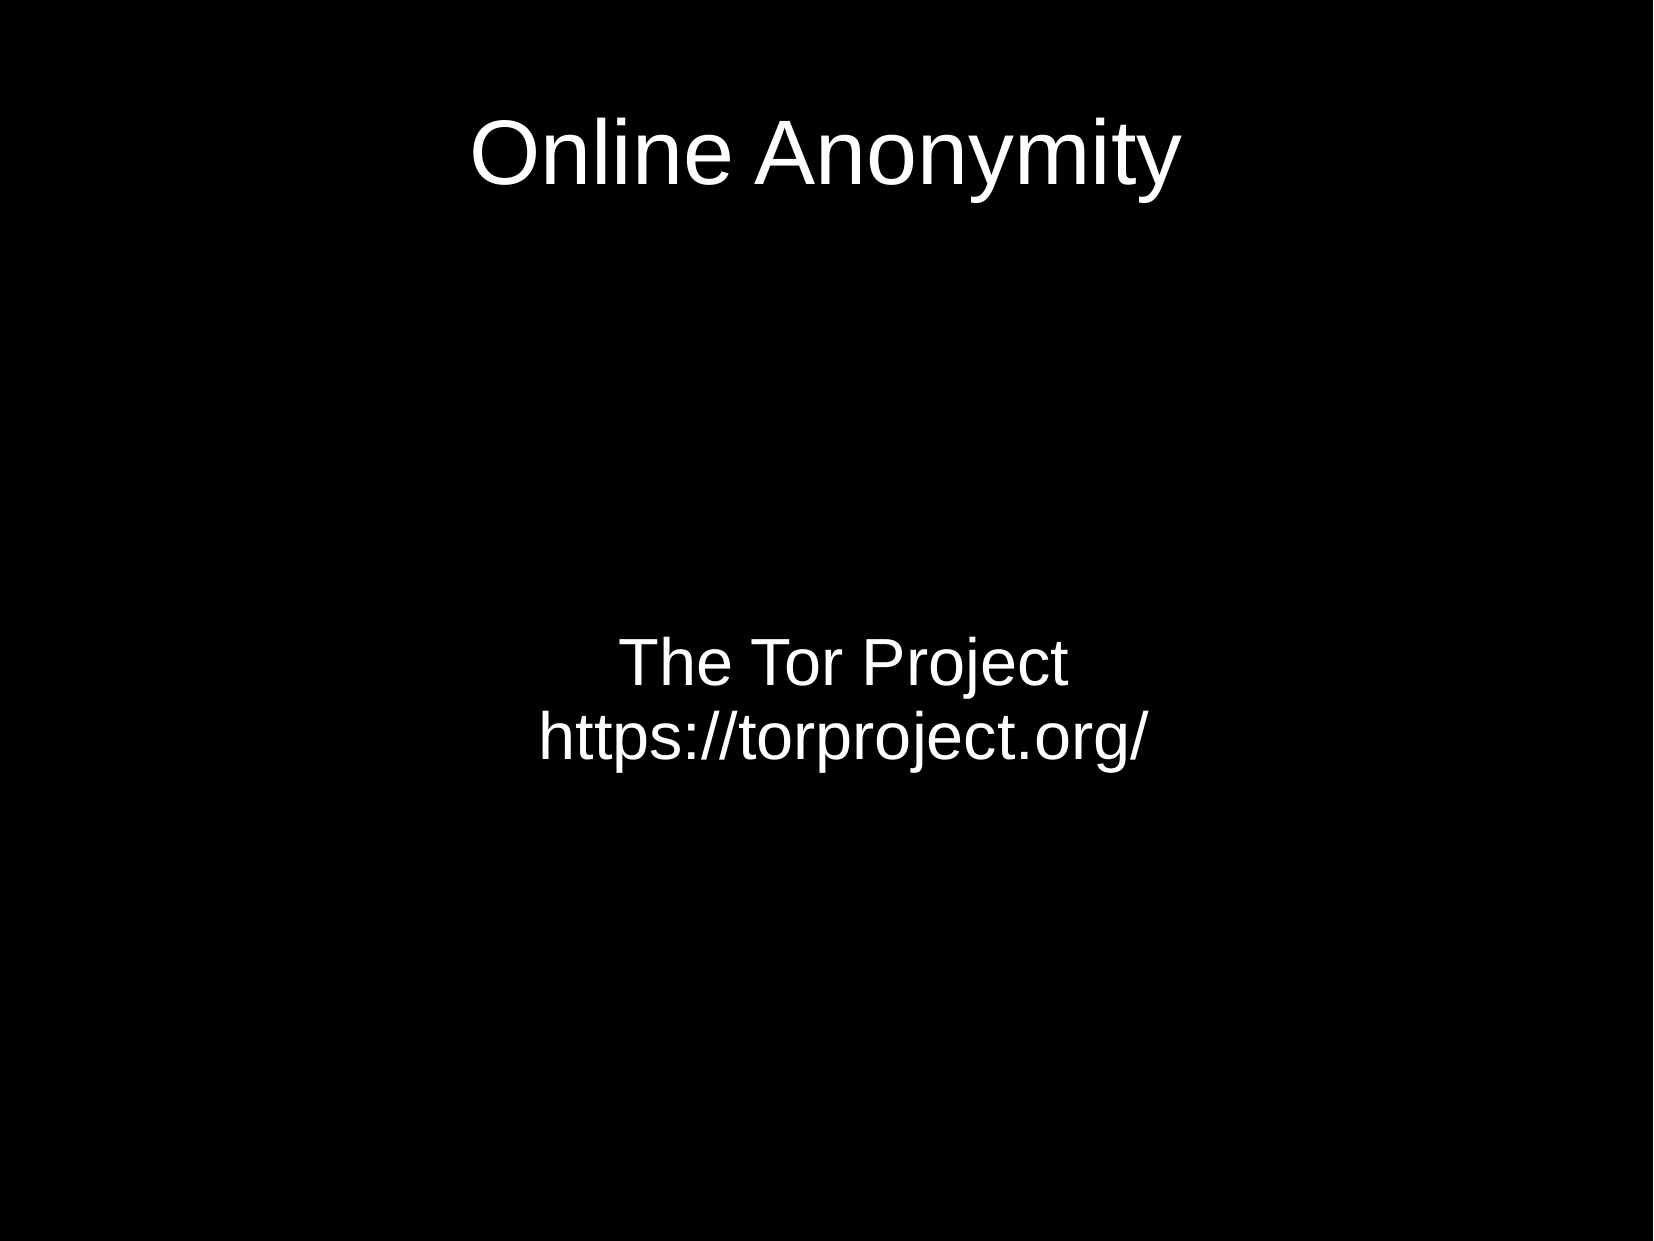

# Online Anonymity
The Tor Project
https://torproject.org/